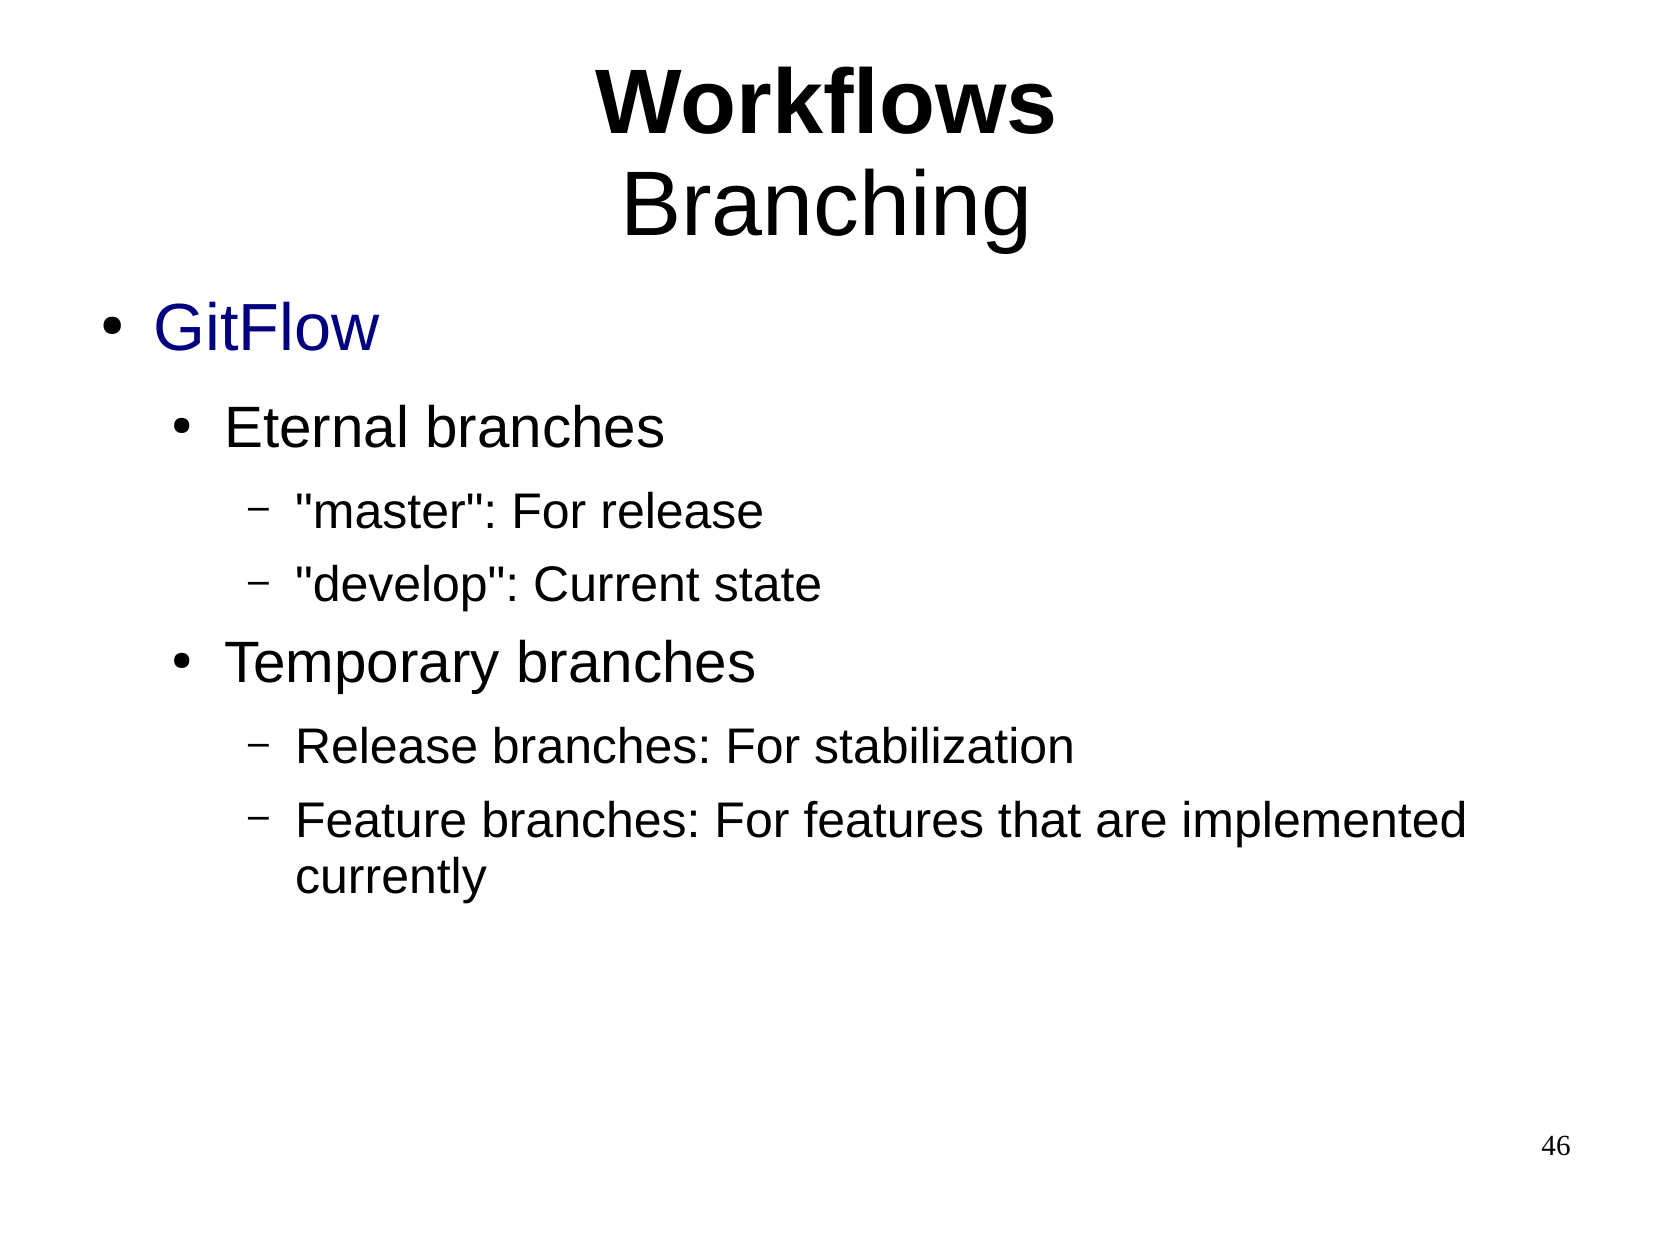

# Workflows Branching
GitFlow
Eternal branches
"master": For release
"develop": Current state
Temporary branches
Release branches: For stabilization
Feature branches: For features that are implemented currently
46